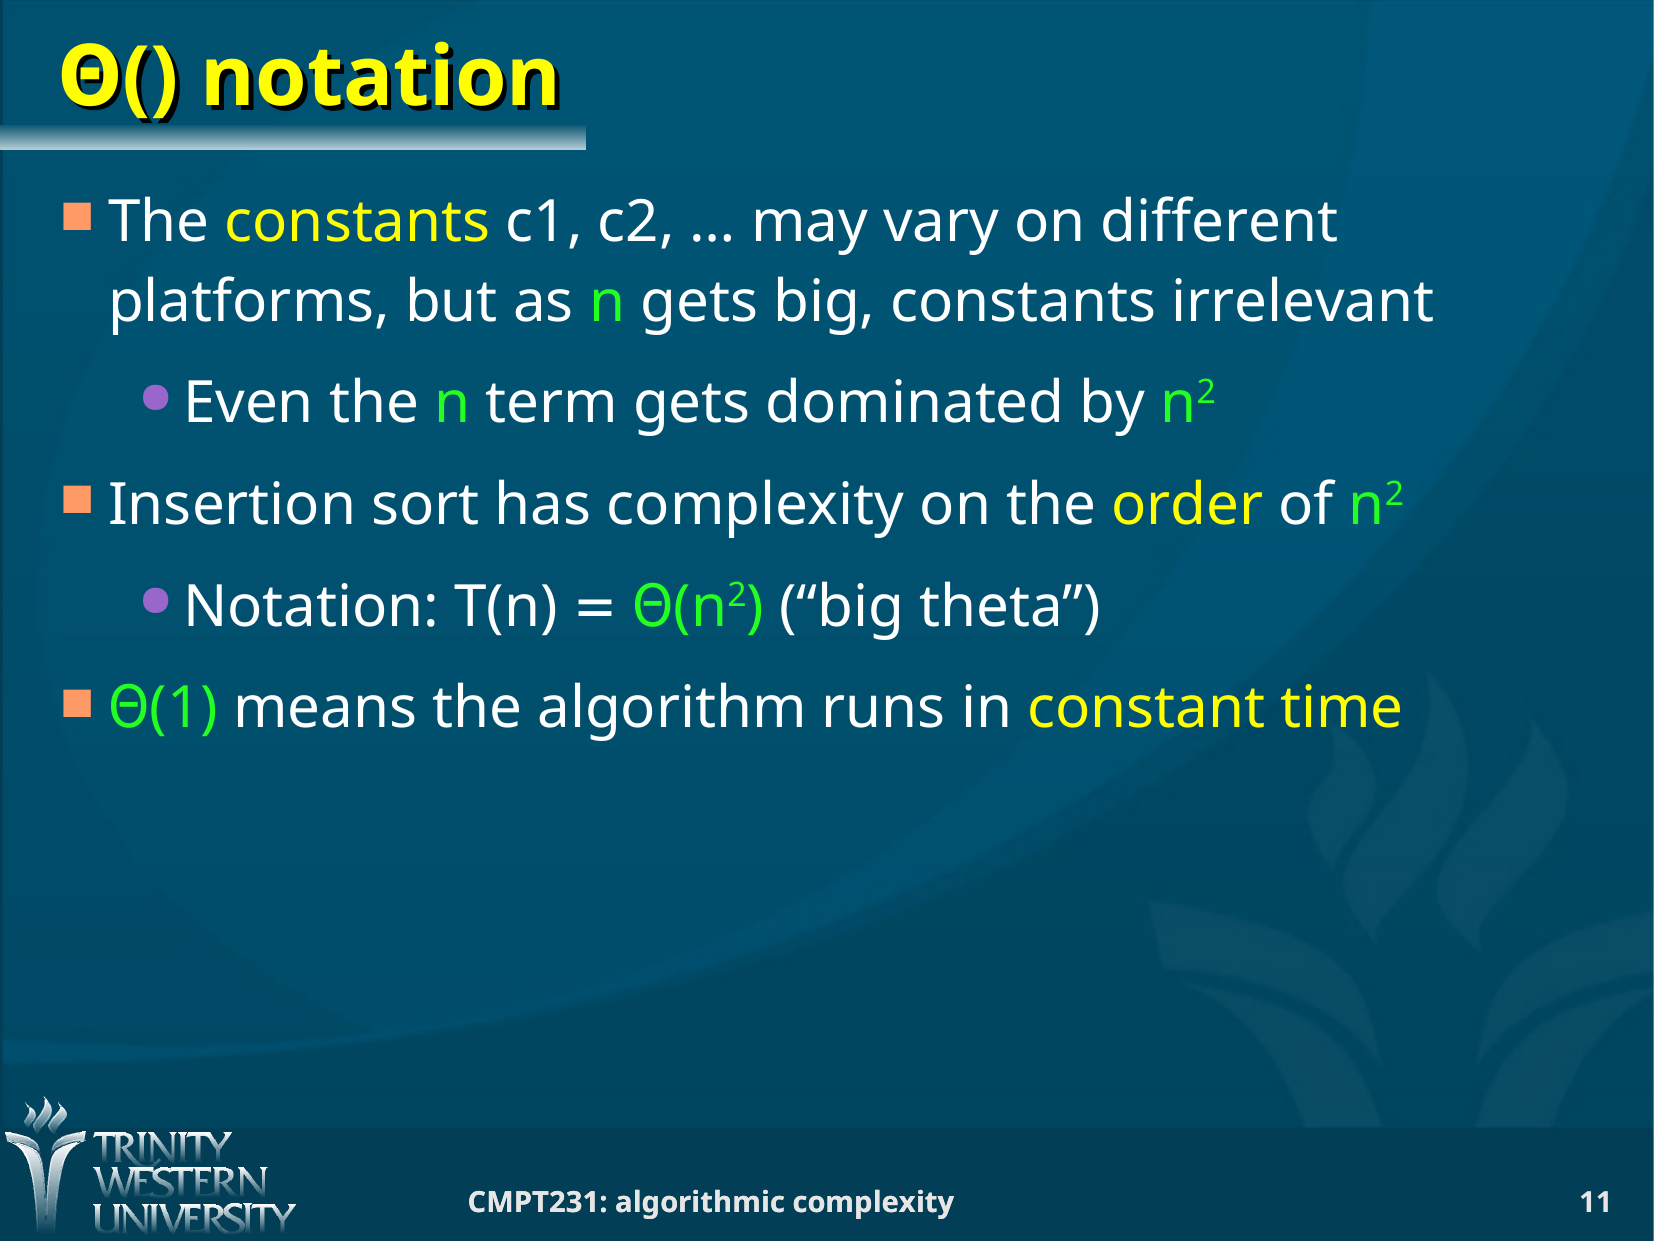

# Θ() notation
The constants c1, c2, … may vary on different platforms, but as n gets big, constants irrelevant
Even the n term gets dominated by n2
Insertion sort has complexity on the order of n2
Notation: T(n) = Θ(n2) (“big theta”)
Θ(1) means the algorithm runs in constant time
CMPT231: algorithmic complexity
11